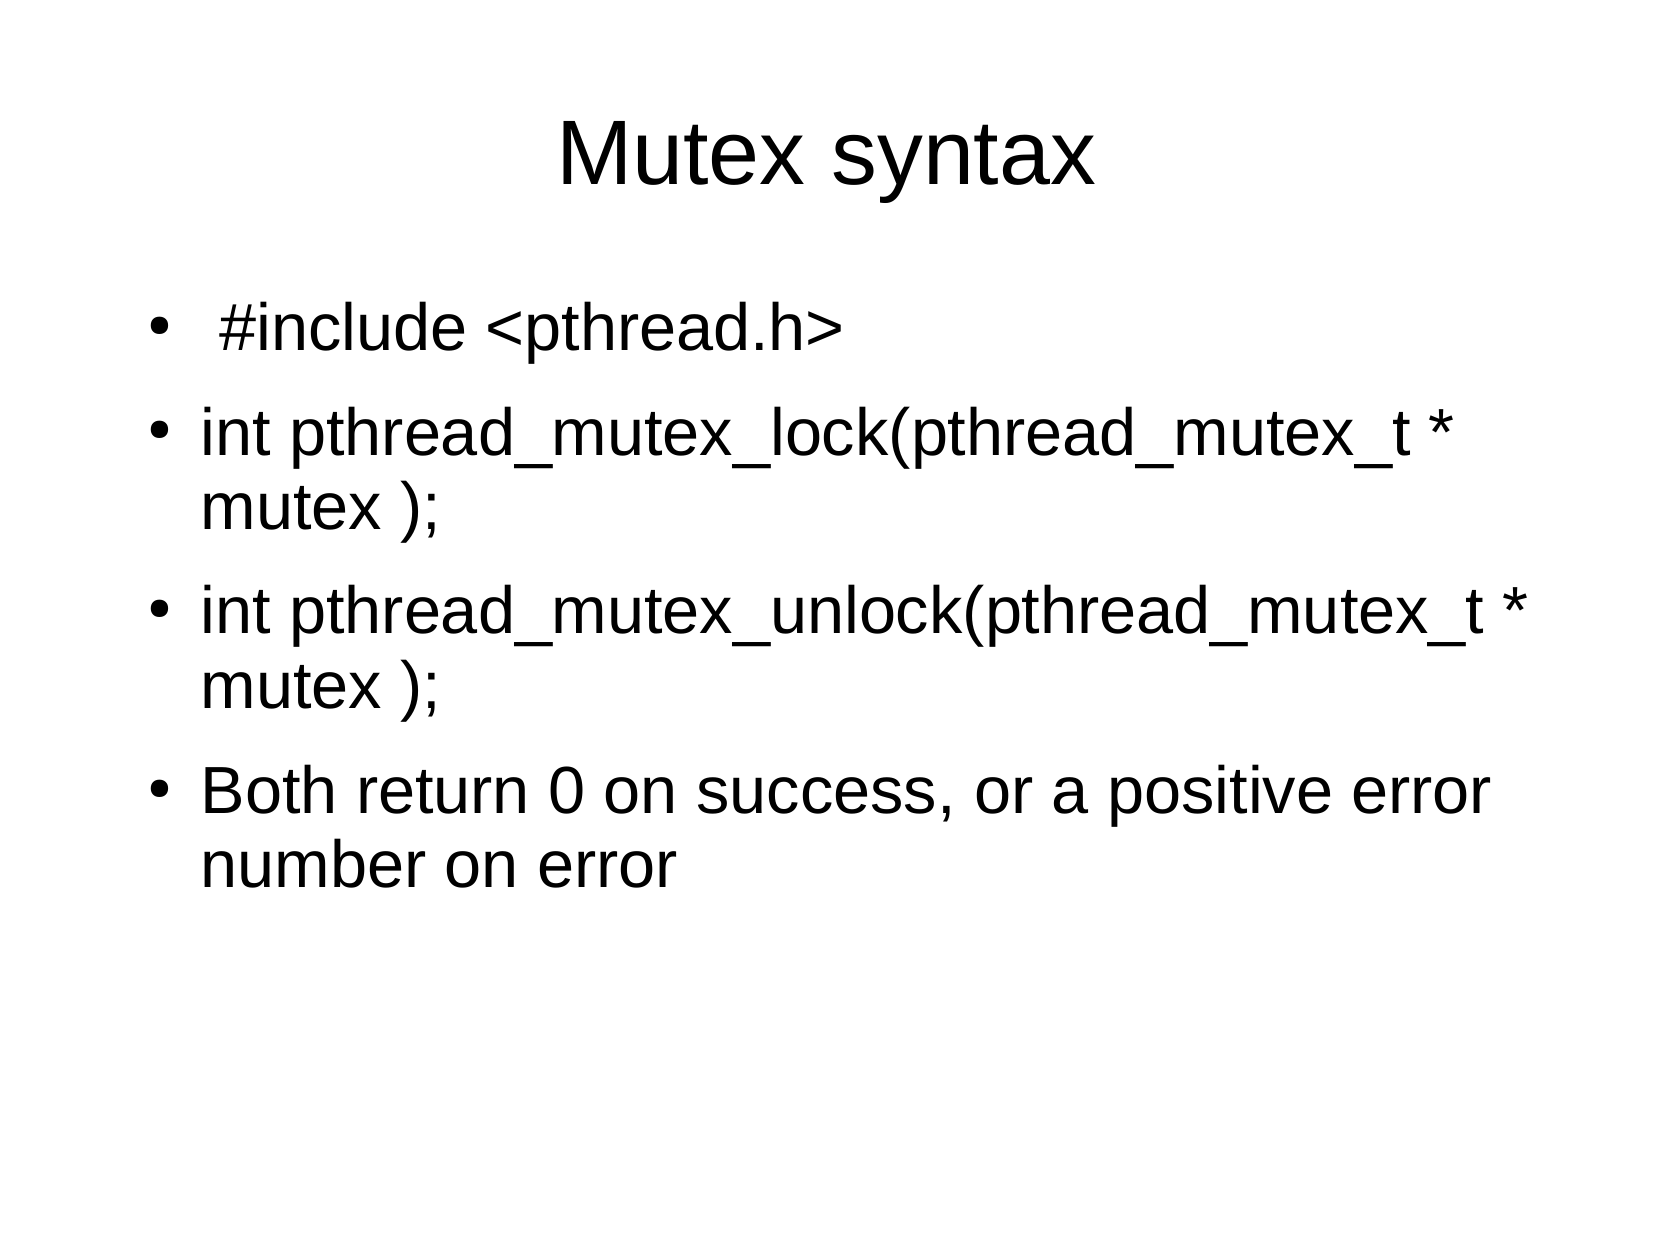

# Mutex syntax
 #include <pthread.h>
int pthread_mutex_lock(pthread_mutex_t * mutex );
int pthread_mutex_unlock(pthread_mutex_t * mutex );
Both return 0 on success, or a positive error number on error